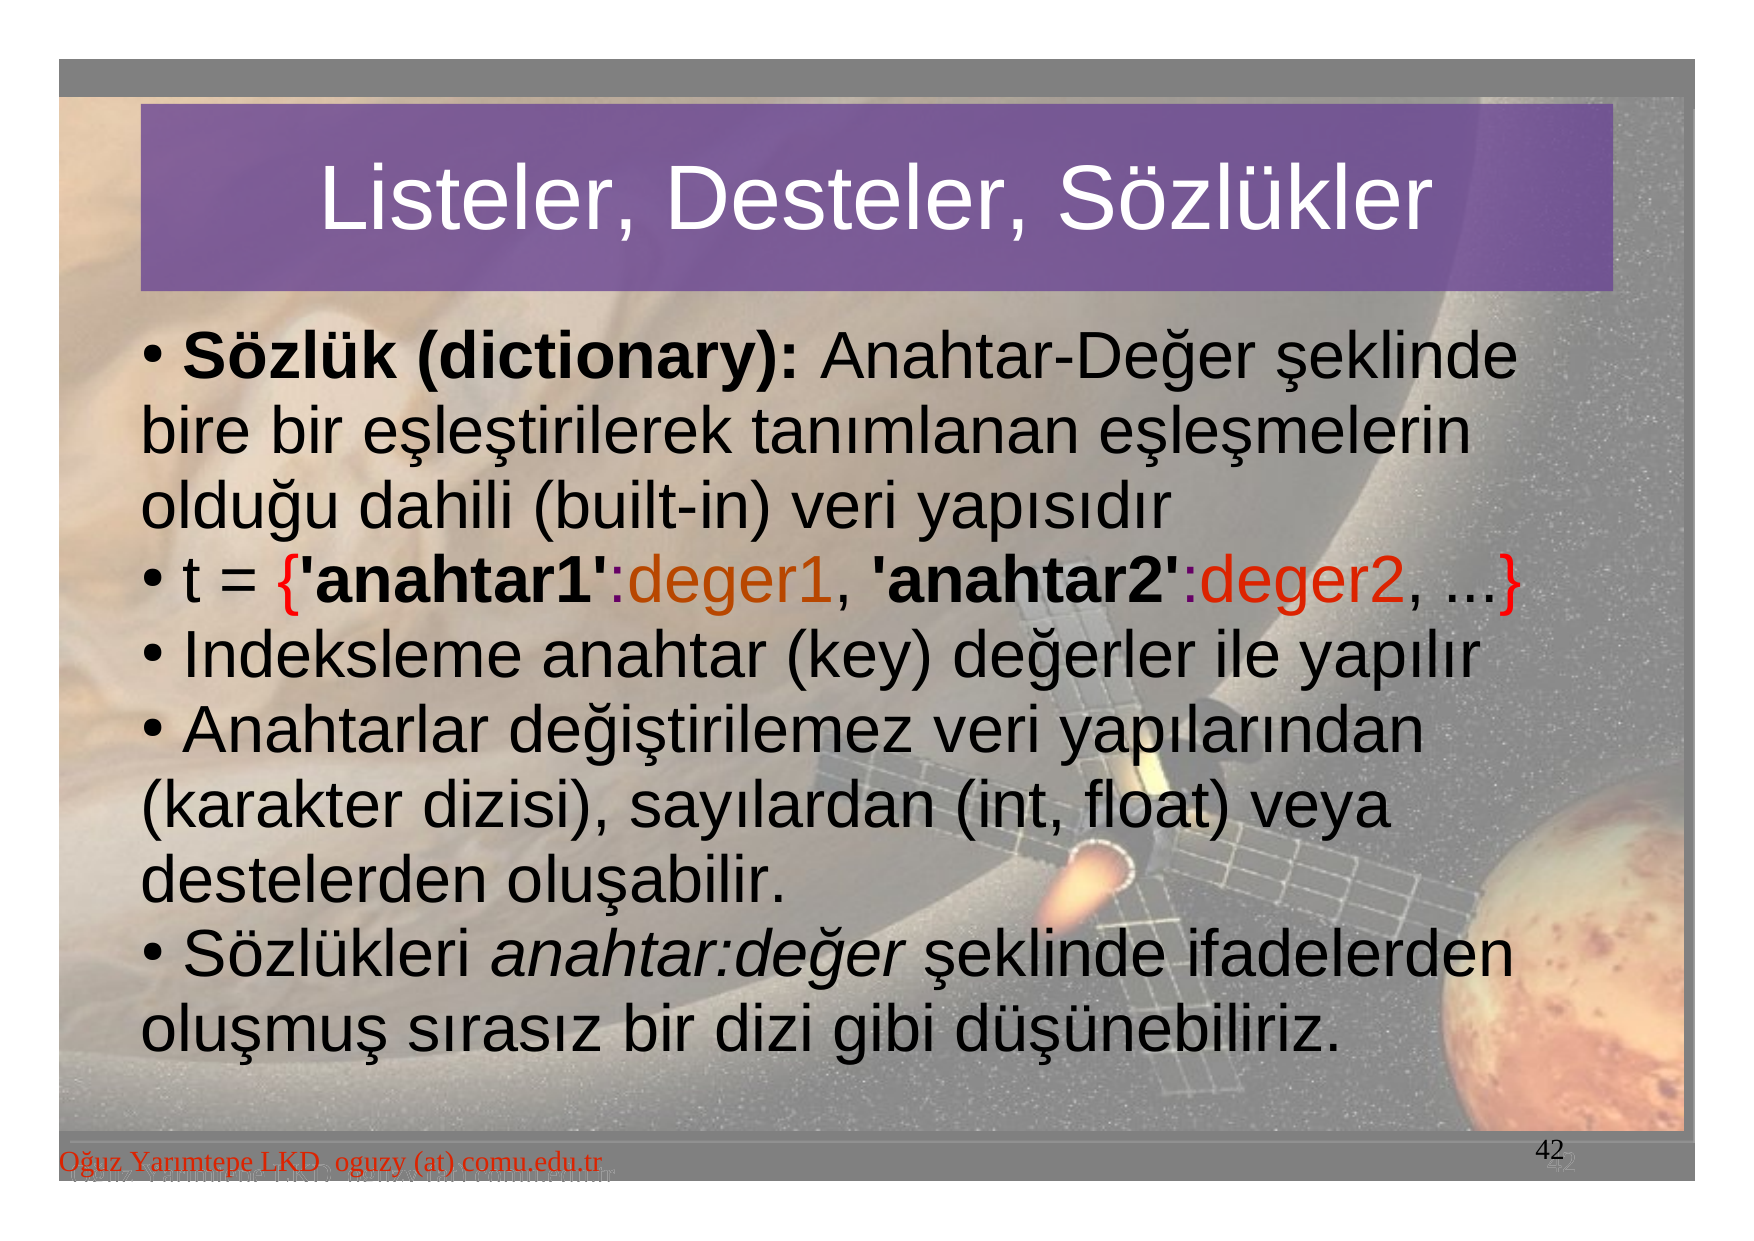

# Listeler, Desteler, Sözlükler
 Sözlük (dictionary): Anahtar-Değer şeklinde bire bir eşleştirilerek tanımlanan eşleşmelerin olduğu dahili (built-in) veri yapısıdır
 t = {'anahtar1':deger1, 'anahtar2':deger2, ...}
 Indeksleme anahtar (key) değerler ile yapılır
 Anahtarlar değiştirilemez veri yapılarından (karakter dizisi), sayılardan (int, float) veya destelerden oluşabilir.
 Sözlükleri anahtar:değer şeklinde ifadelerden oluşmuş sırasız bir dizi gibi düşünebiliriz.